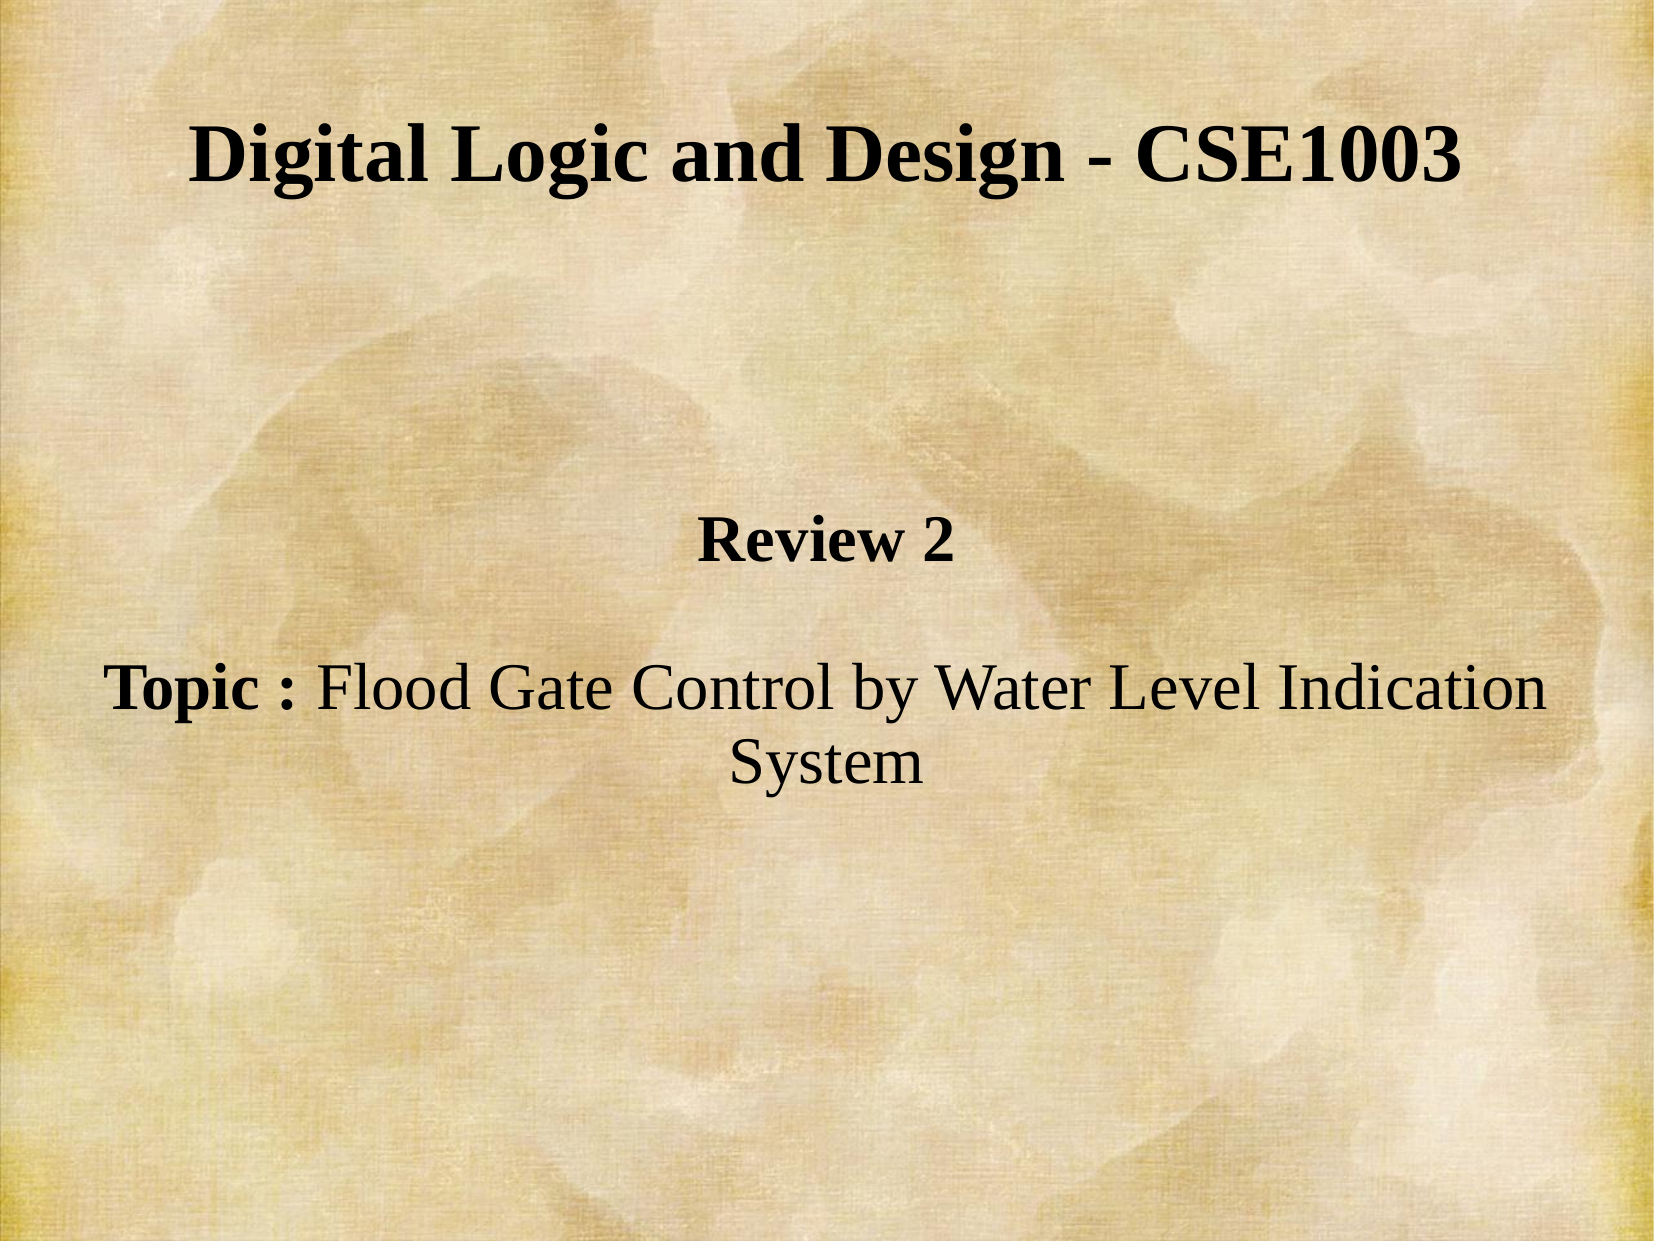

# Digital Logic and Design - CSE1003
Review 2
Topic : Flood Gate Control by Water Level Indication System